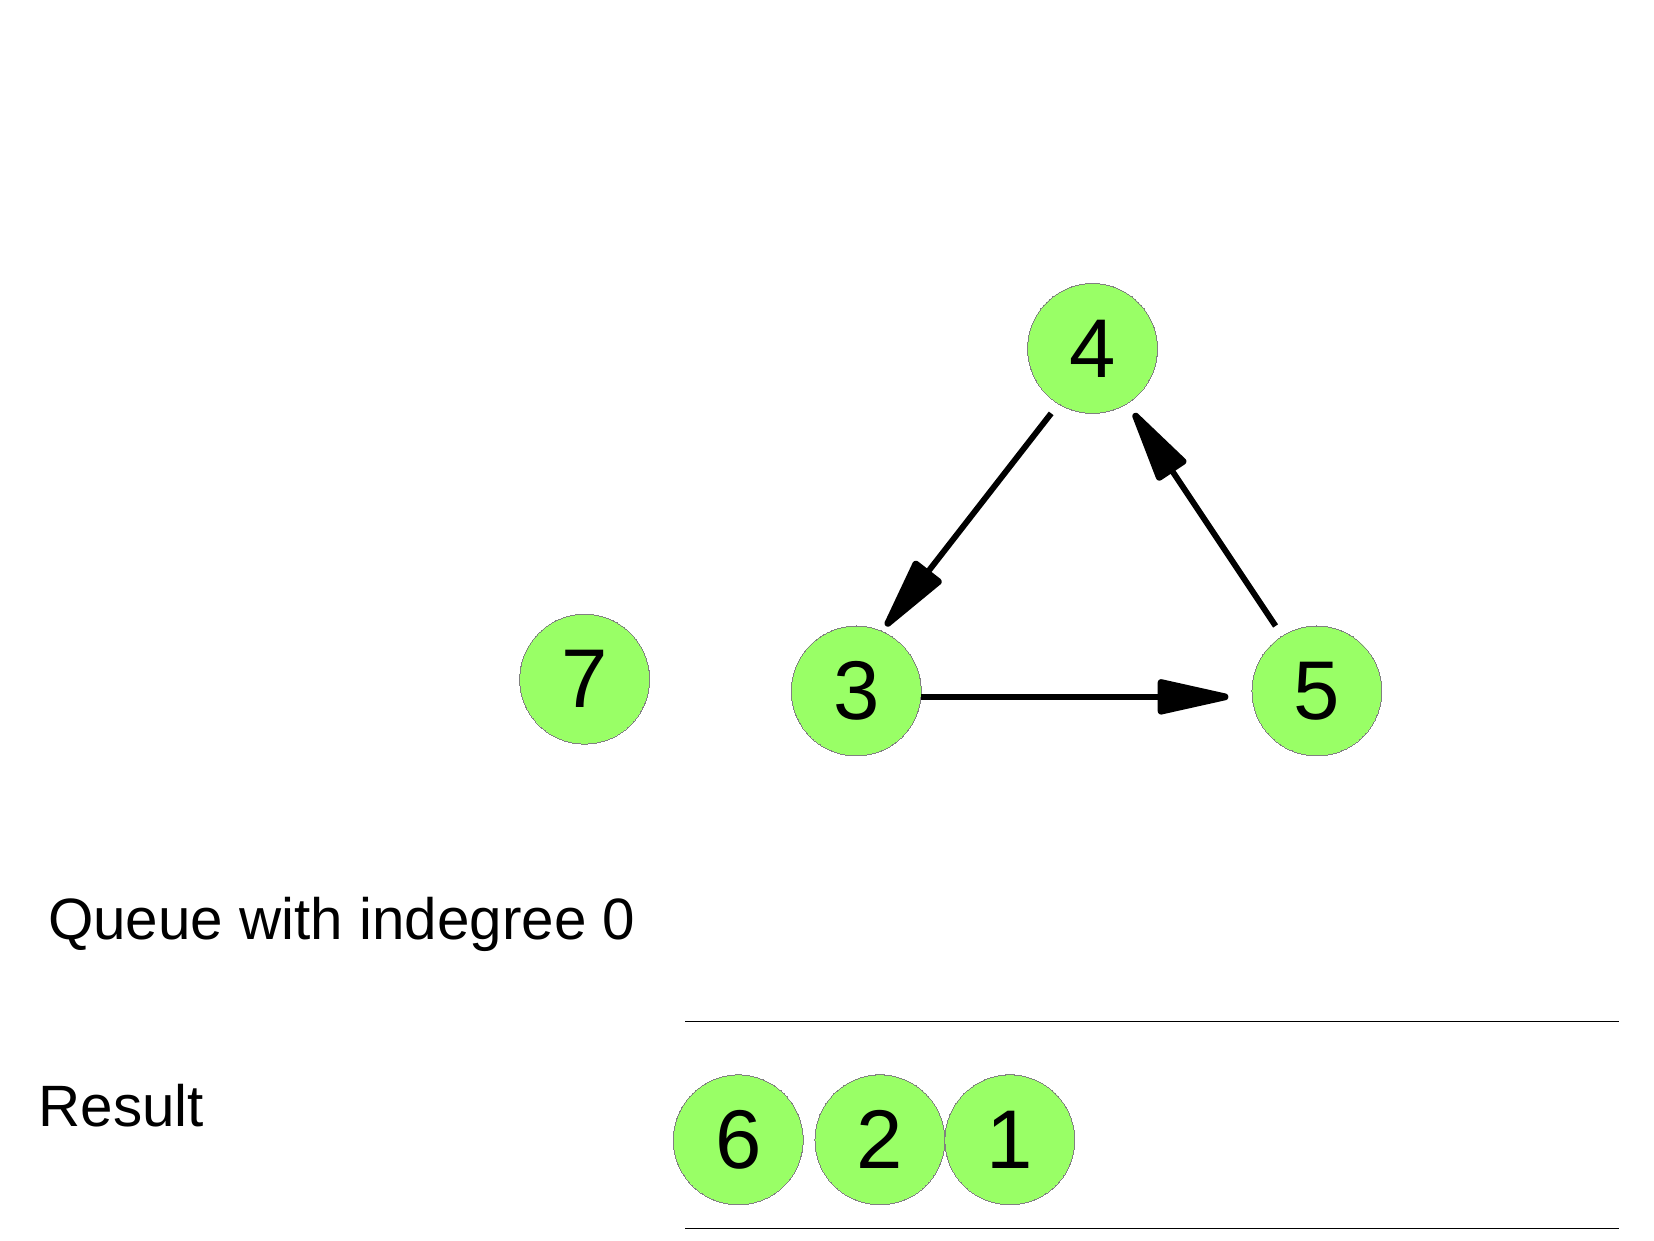

4
7
3
5
Queue with indegree 0
Result
2
1
6